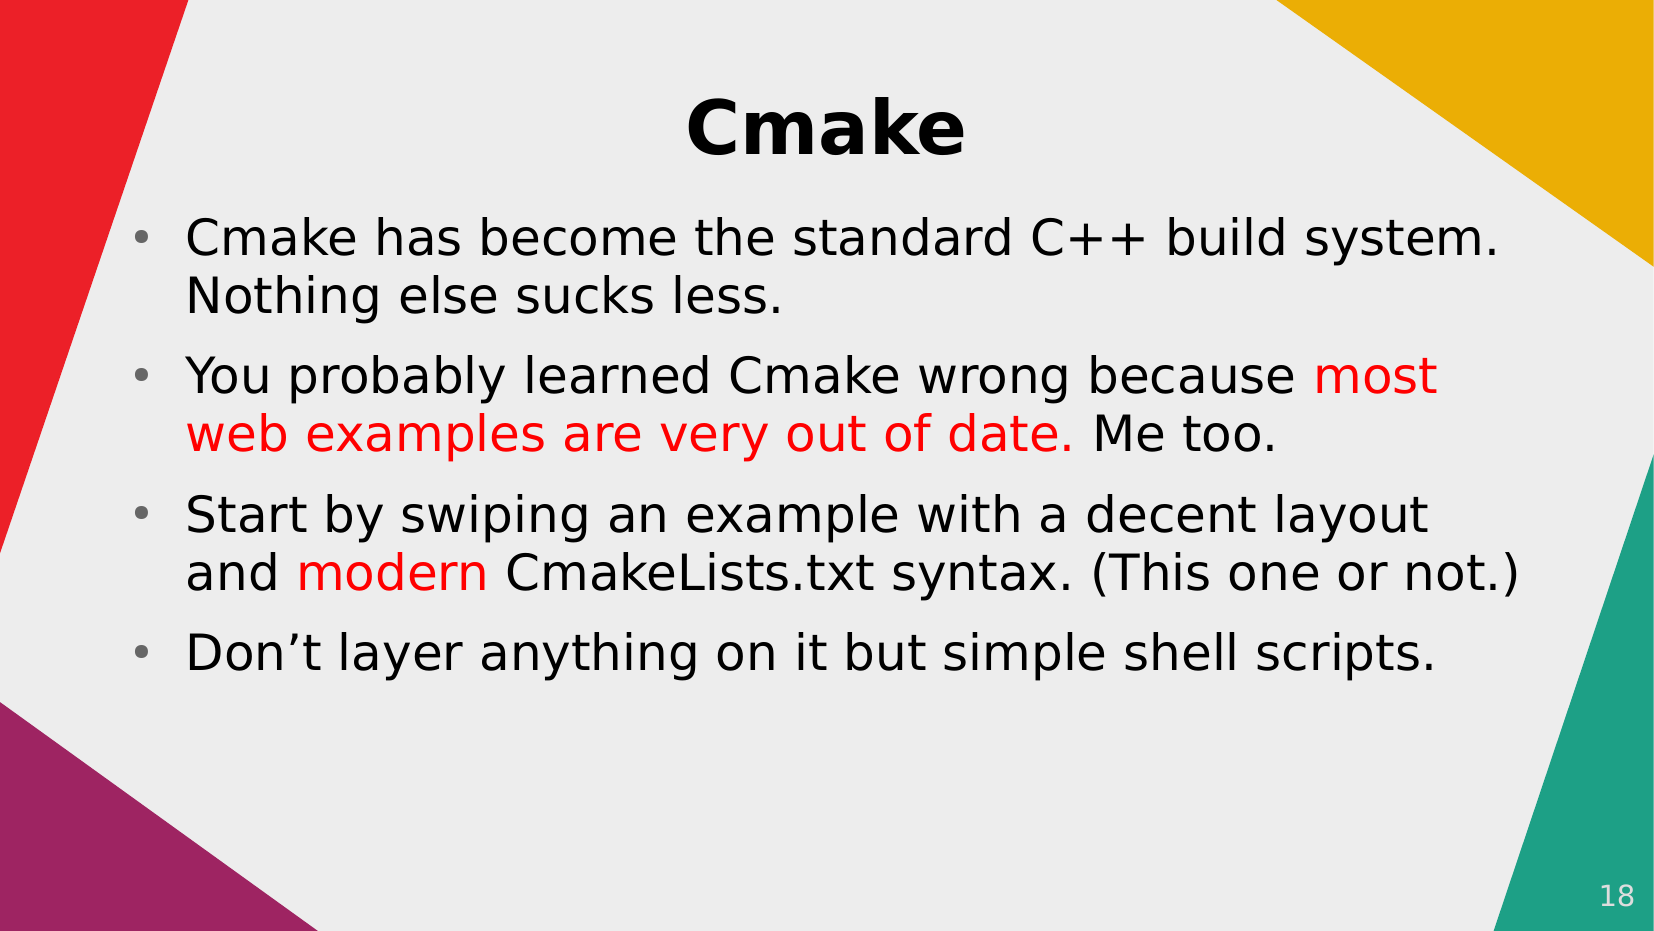

# Cmake
Cmake has become the standard C++ build system. Nothing else sucks less.
You probably learned Cmake wrong because most web examples are very out of date. Me too.
Start by swiping an example with a decent layout and modern CmakeLists.txt syntax. (This one or not.)
Don’t layer anything on it but simple shell scripts.
18